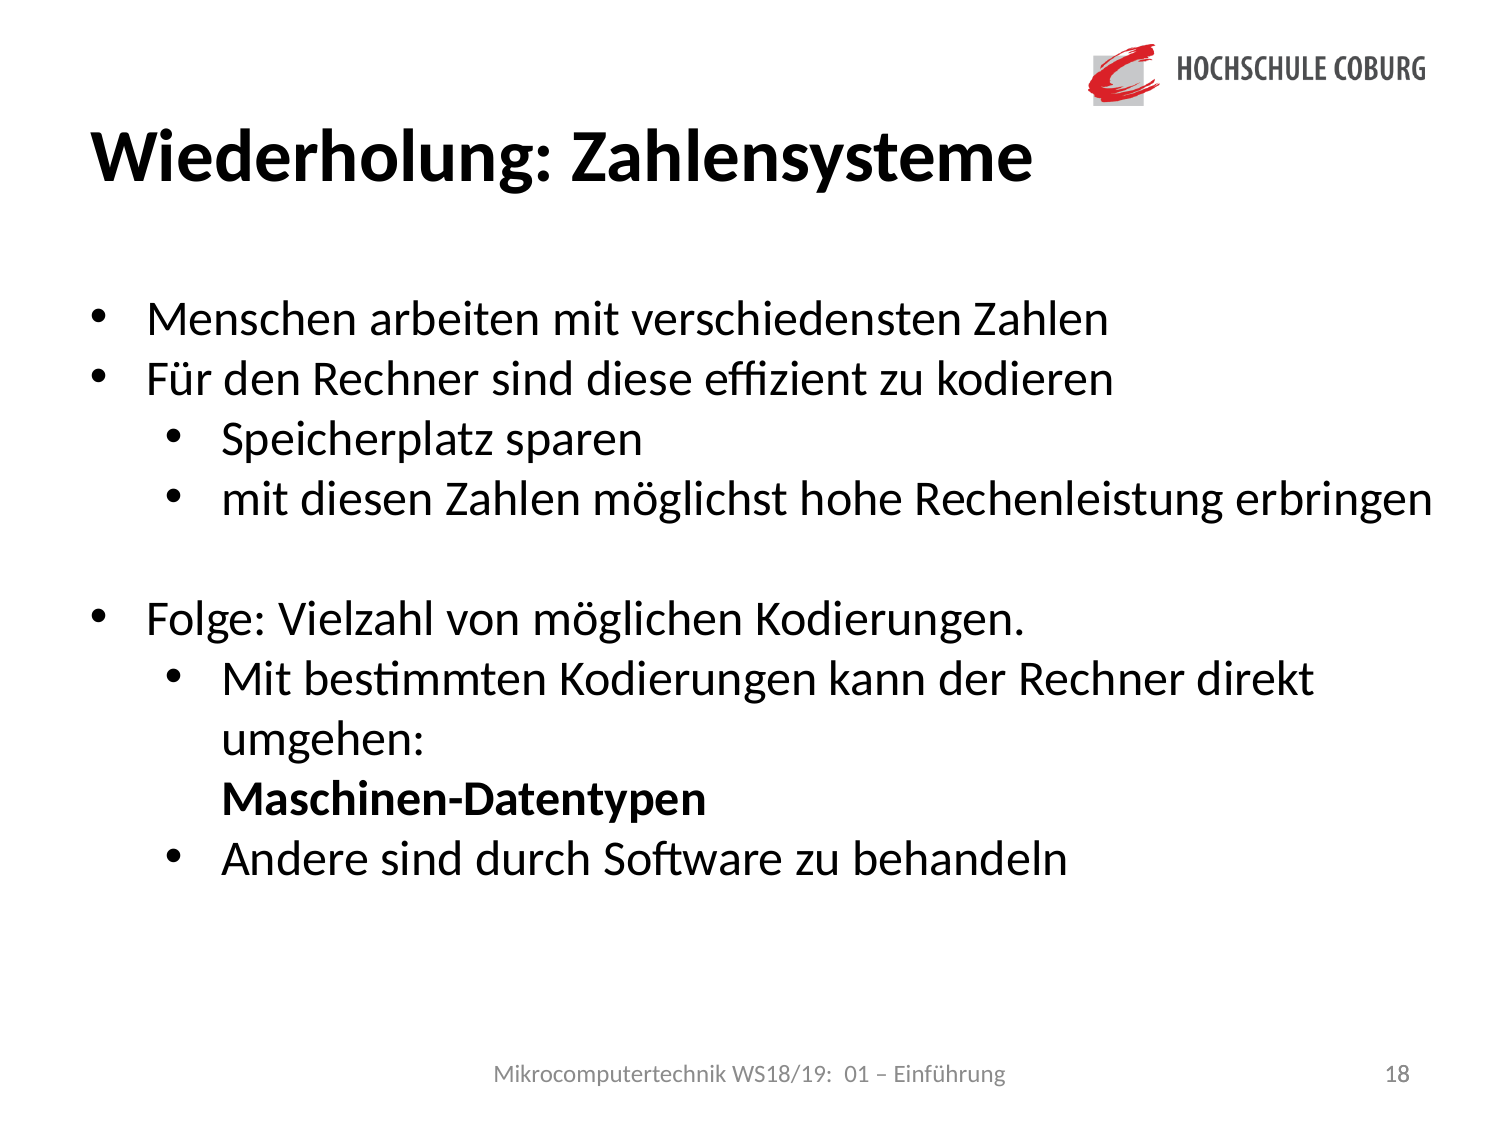

# Wiederholung: Zahlensysteme
Menschen arbeiten mit verschiedensten Zahlen
Für den Rechner sind diese effizient zu kodieren
Speicherplatz sparen
mit diesen Zahlen möglichst hohe Rechenleistung erbringen
Folge: Vielzahl von möglichen Kodierungen.
Mit bestimmten Kodierungen kann der Rechner direkt umgehen:
Maschinen-Datentypen
Andere sind durch Software zu behandeln
MCT01: Einführung
18